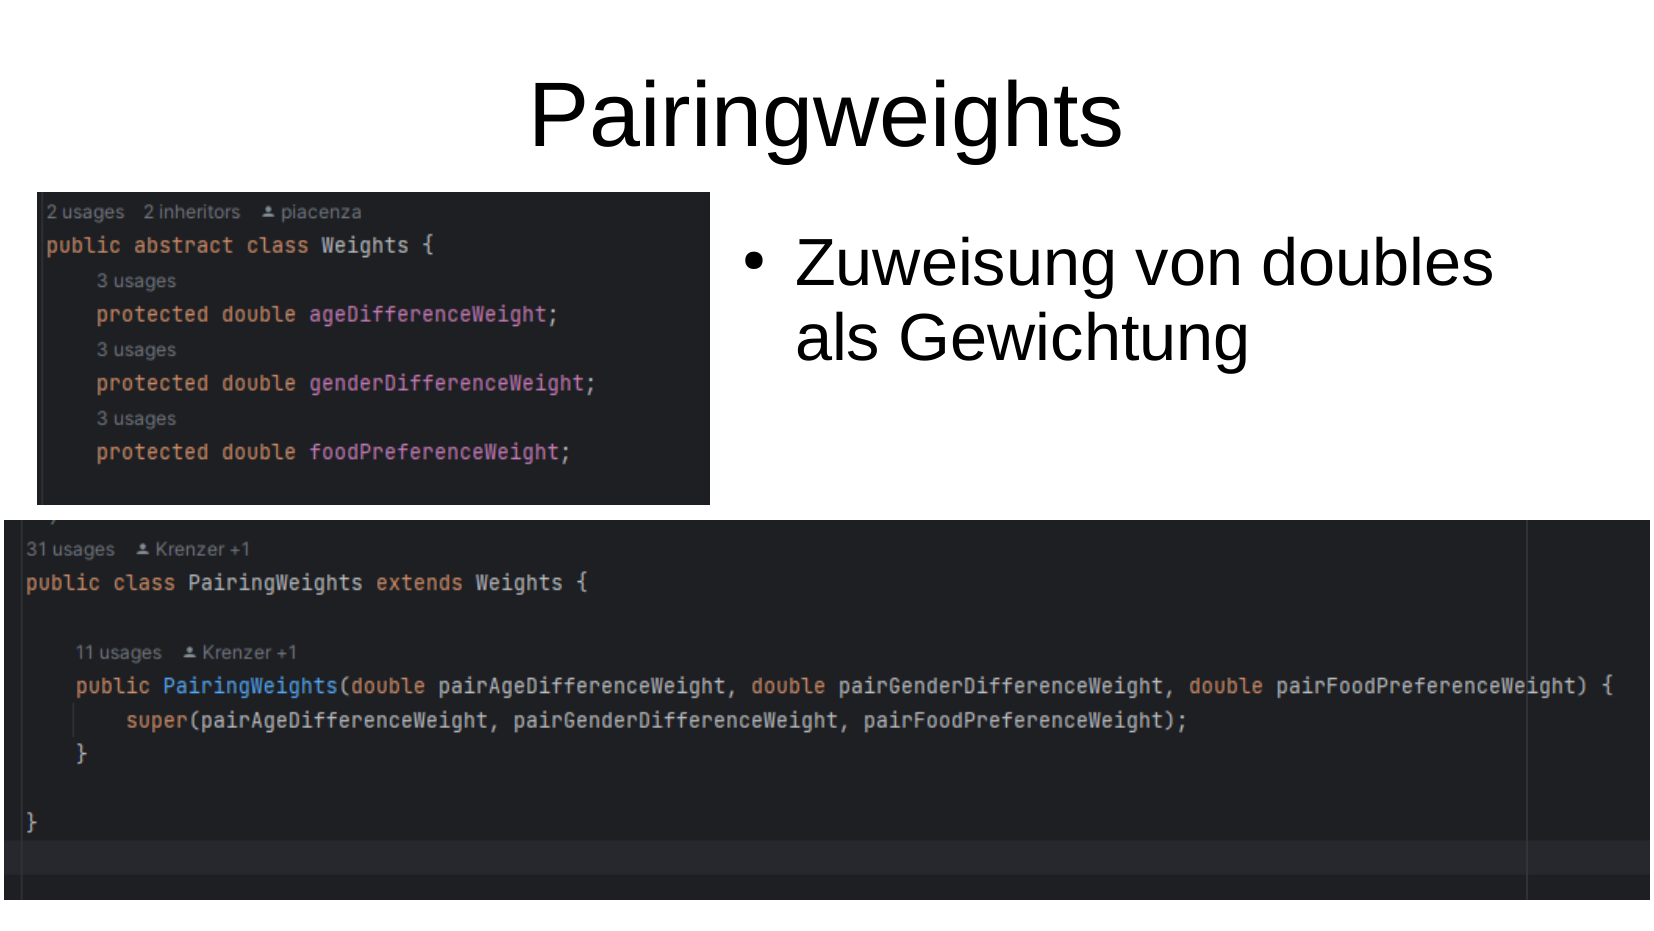

# Pairingweights
Zuweisung von doubles als Gewichtung